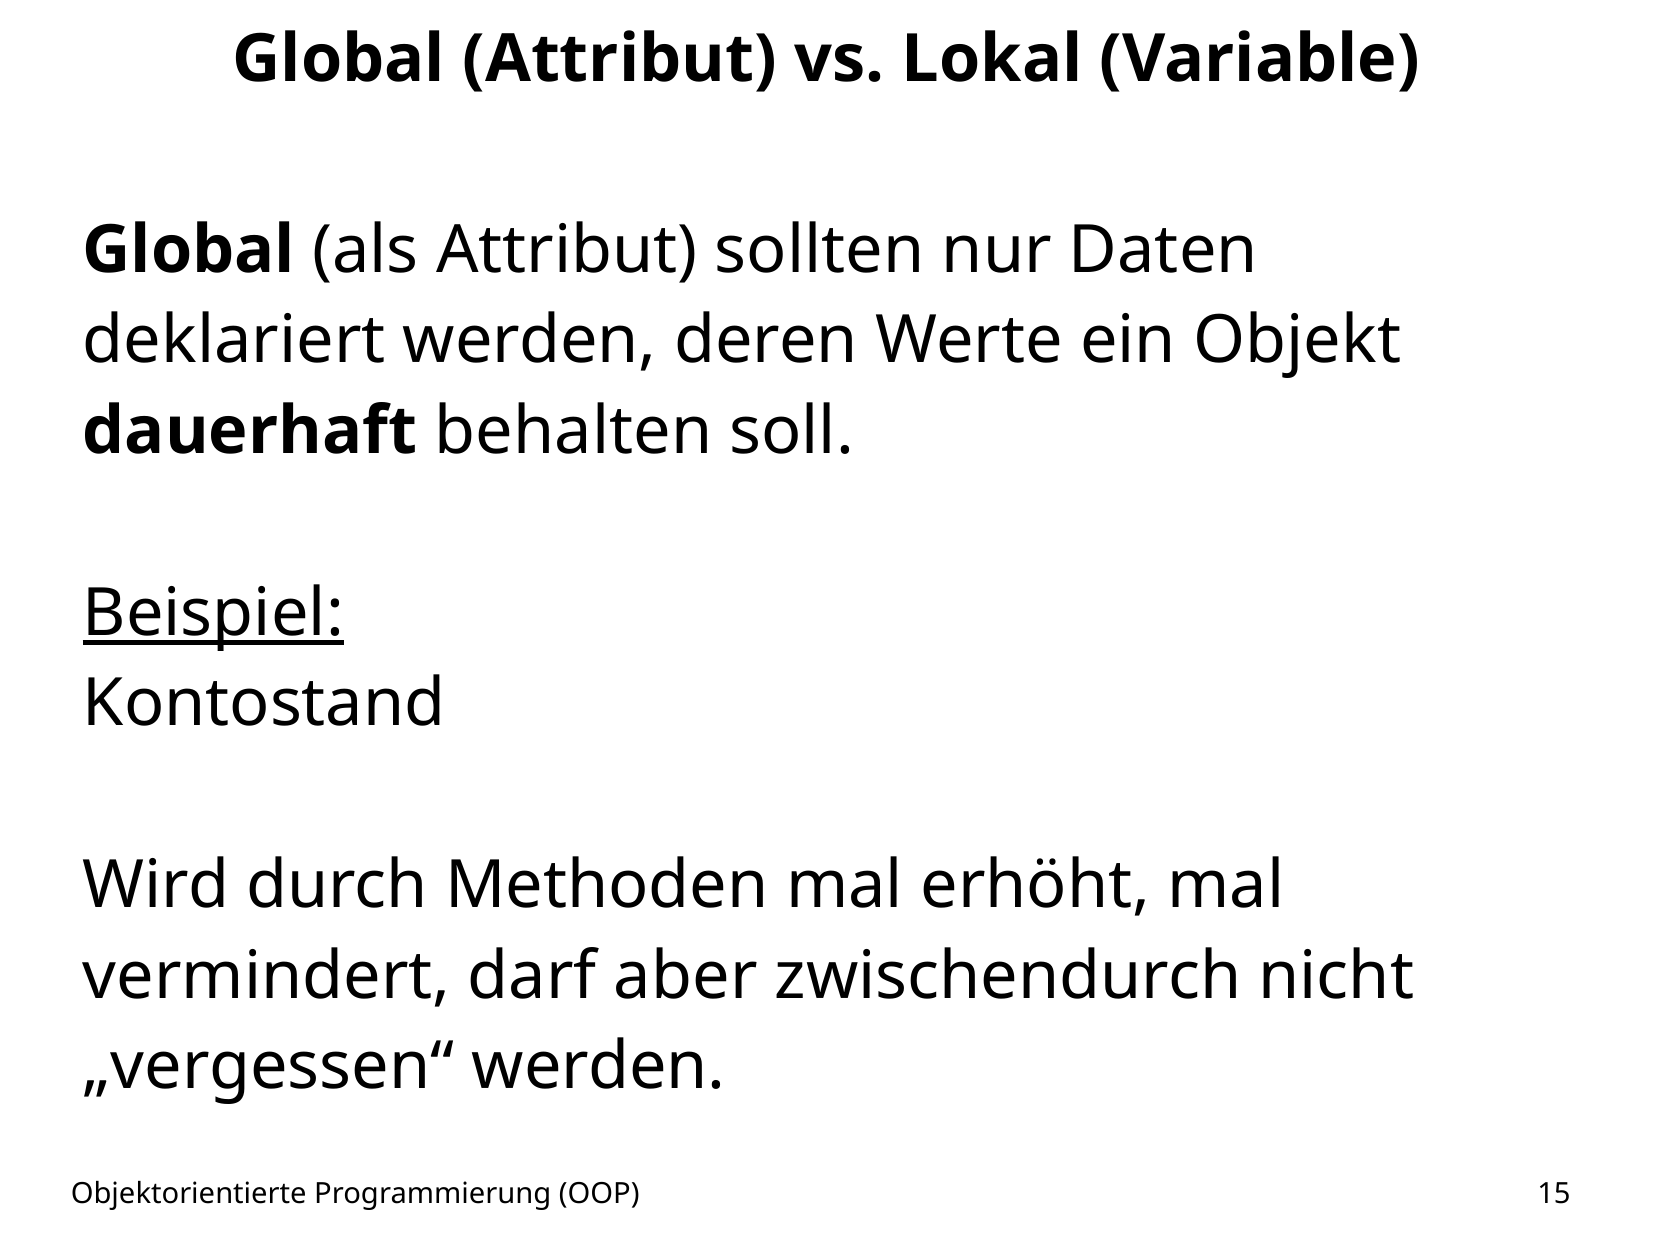

# Global (Attribut) vs. Lokal (Variable)
Global (als Attribut) sollten nur Daten deklariert werden, deren Werte ein Objekt dauerhaft behalten soll.
Beispiel:
Kontostand
Wird durch Methoden mal erhöht, mal vermindert, darf aber zwischendurch nicht „vergessen“ werden.
Objektorientierte Programmierung (OOP)
15